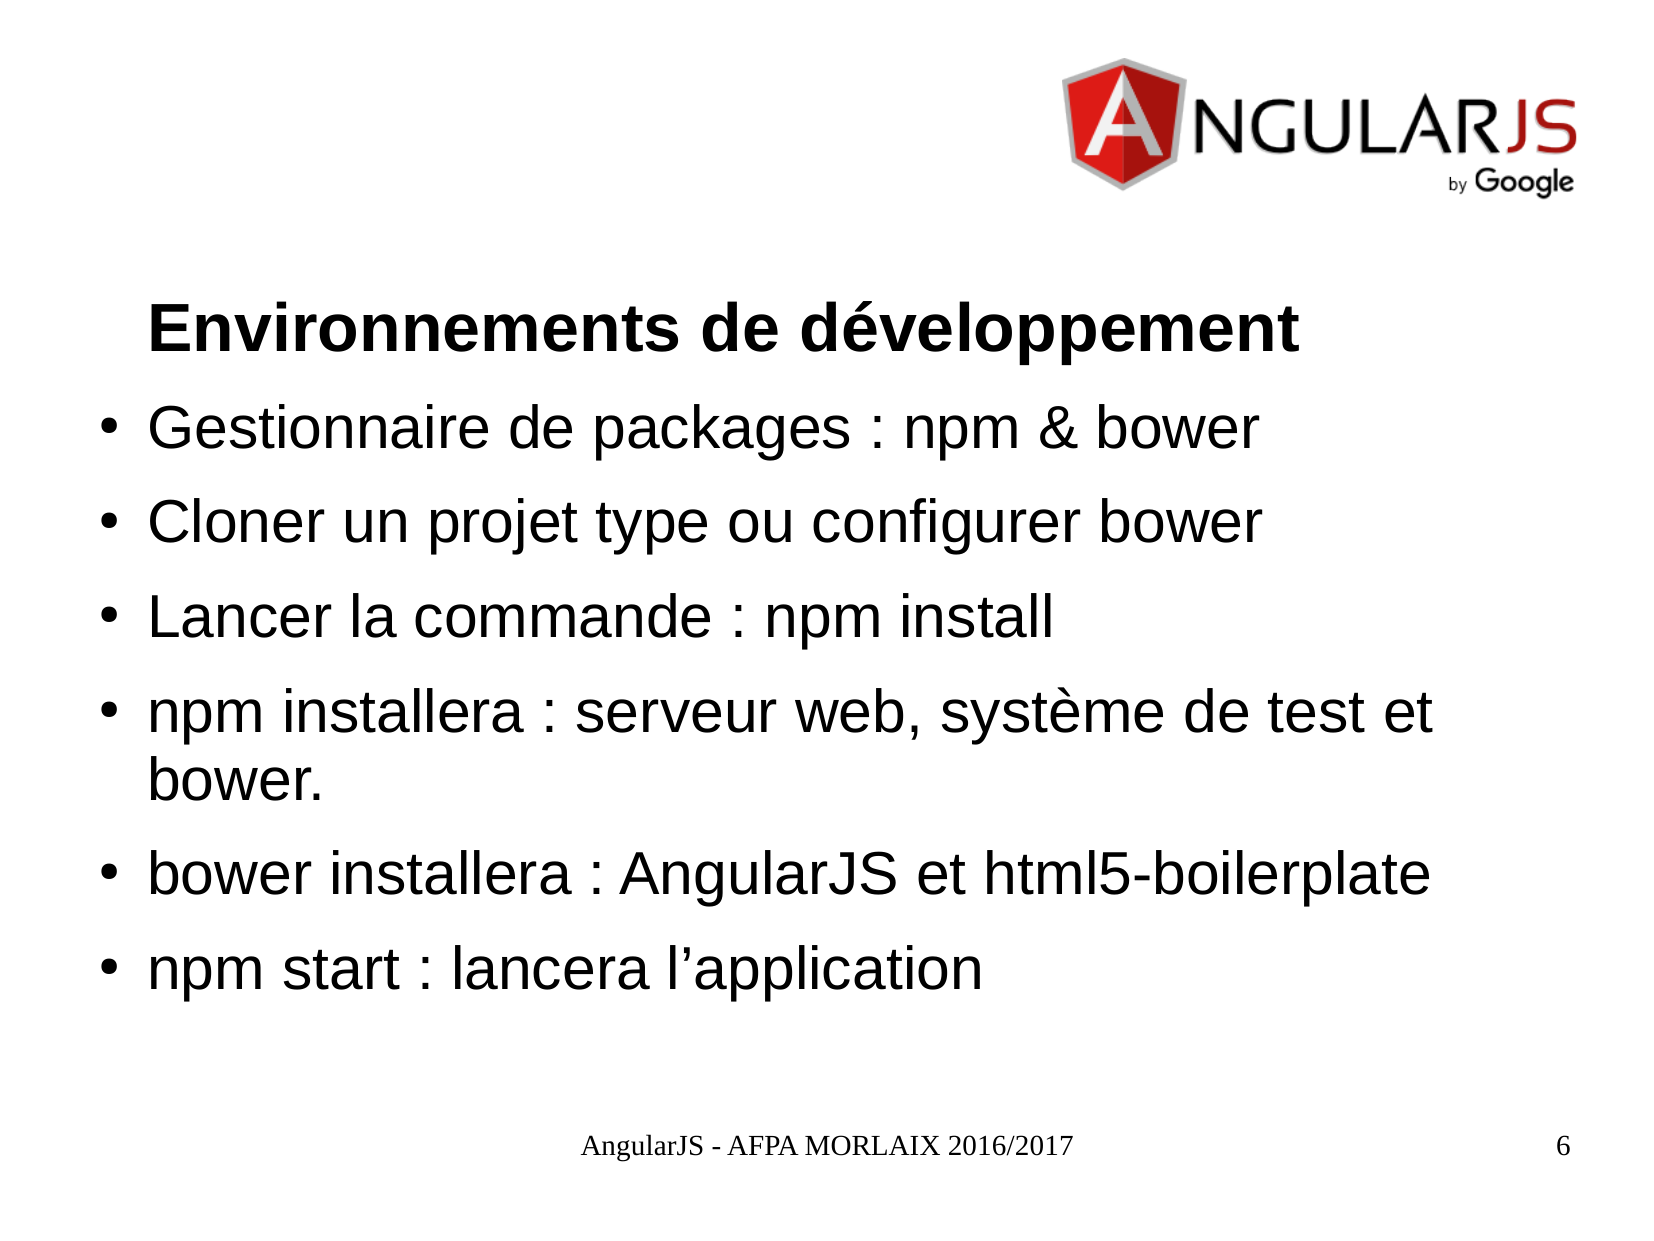

# Environnements de développement
Gestionnaire de packages : npm & bower
Cloner un projet type ou configurer bower
Lancer la commande : npm install
npm installera : serveur web, système de test et bower.
bower installera : AngularJS et html5-boilerplate
npm start : lancera l’application
AngularJS - AFPA MORLAIX 2016/2017
6